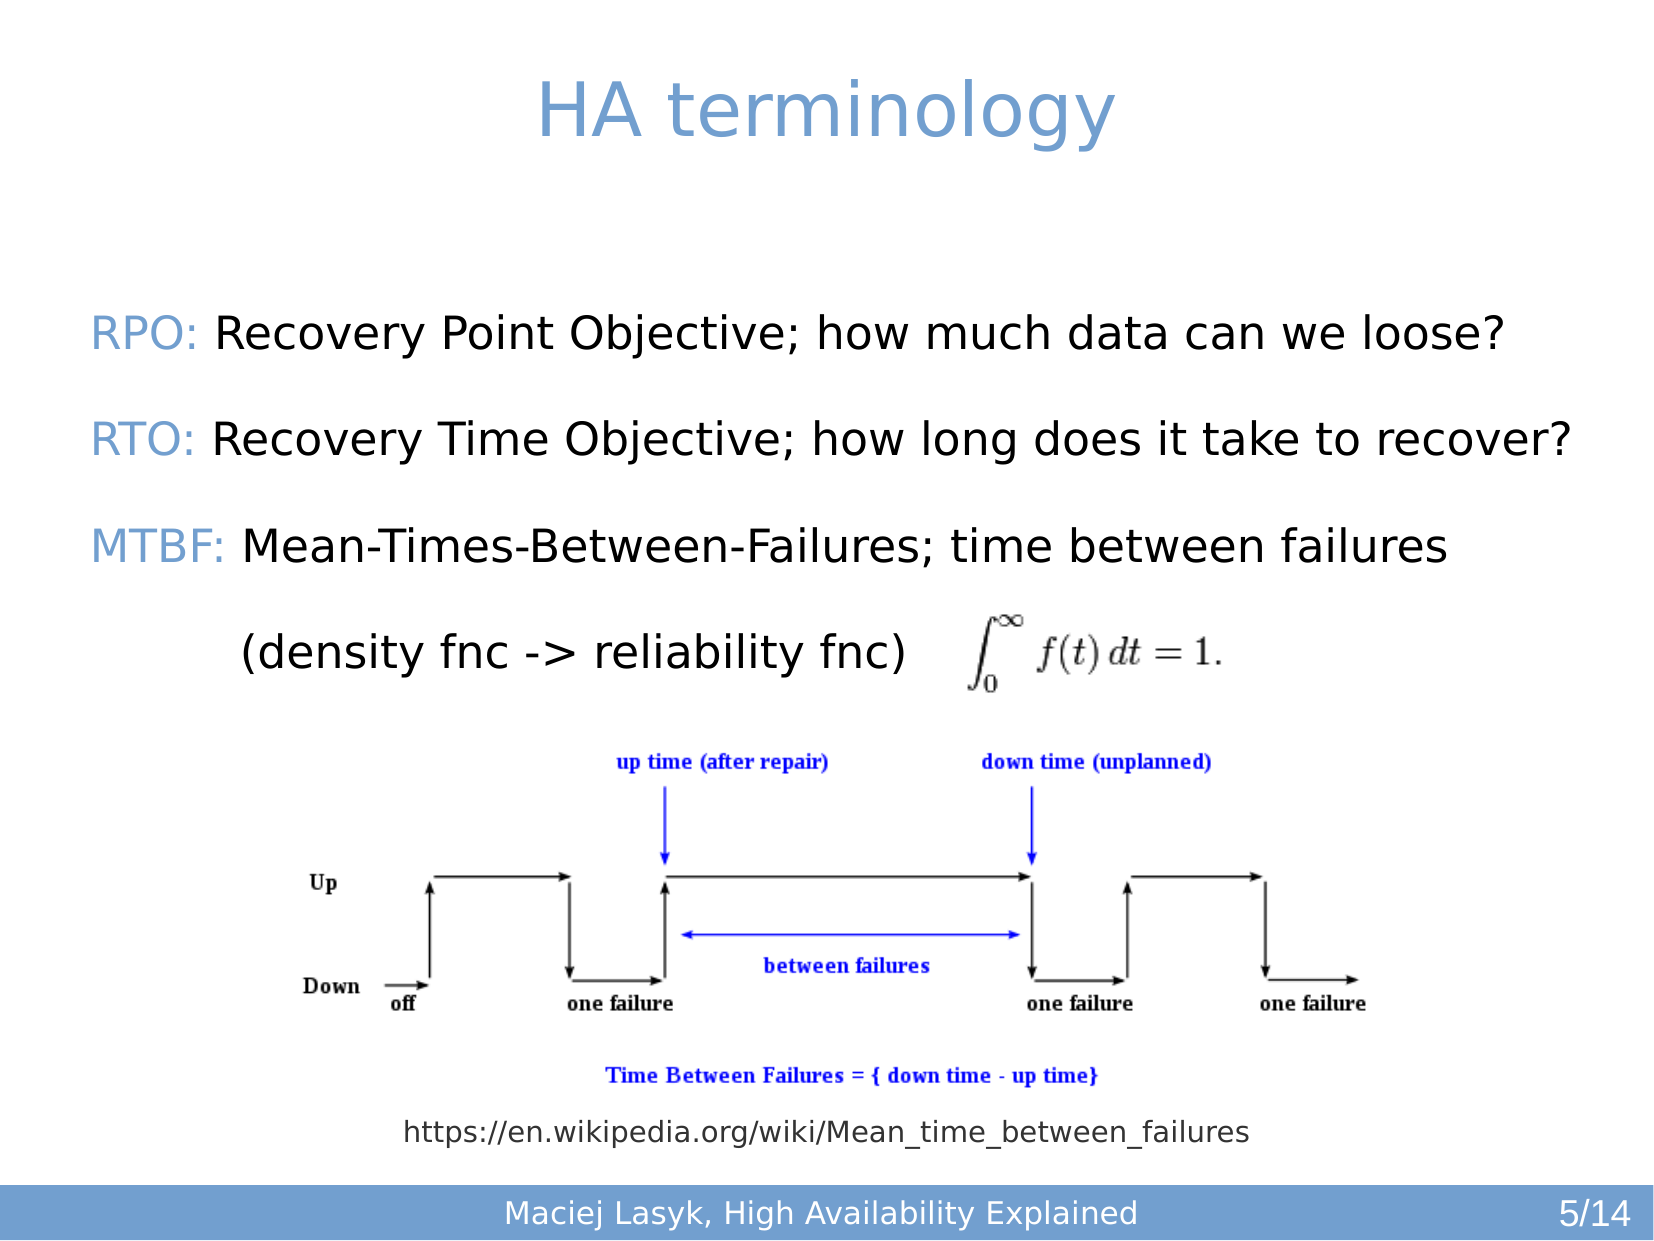

HA terminology
RPO: Recovery Point Objective; how much data can we loose?
RTO: Recovery Time Objective; how long does it take to recover?
MTBF: Mean-Times-Between-Failures; time between failures
		(density fnc -> reliability fnc)
https://en.wikipedia.org/wiki/Mean_time_between_failures
 5/14
Maciej Lasyk, High Availability Explained